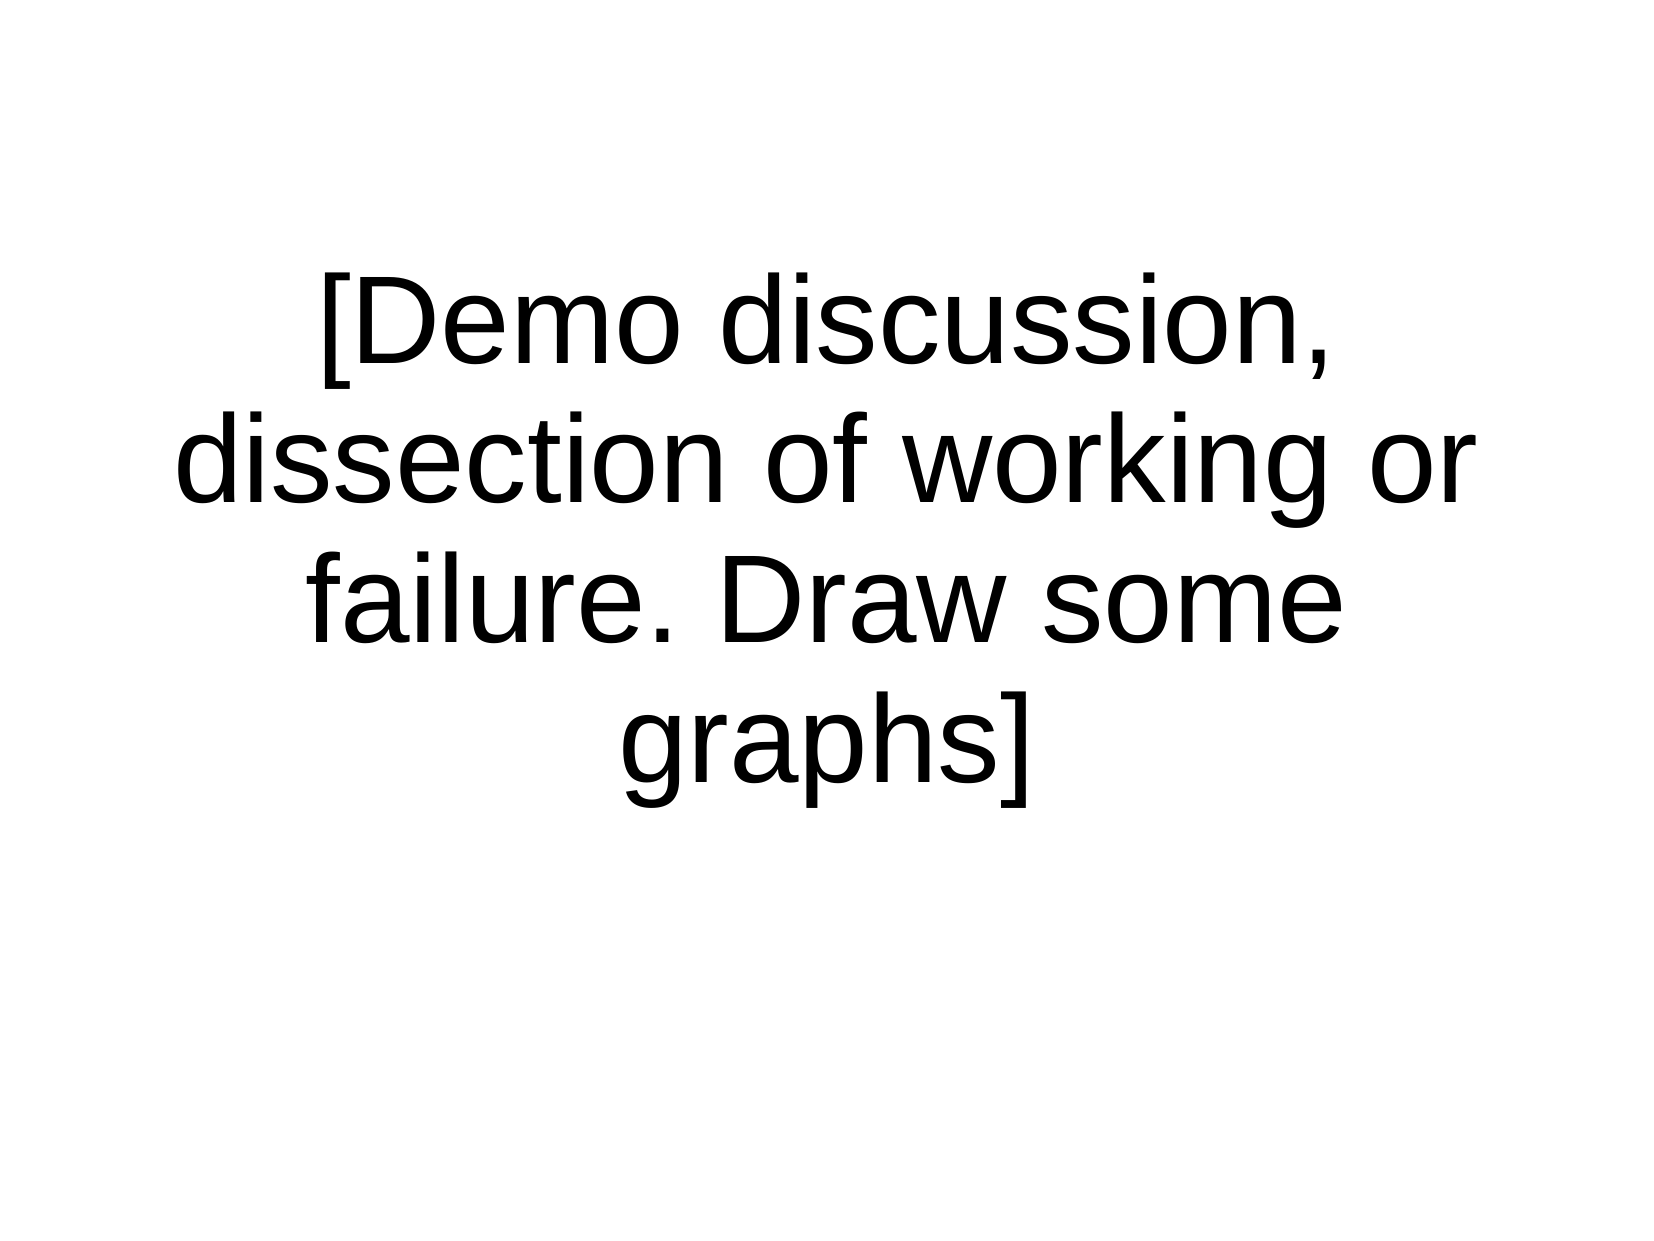

# [Demo discussion, dissection of working or failure. Draw some graphs]